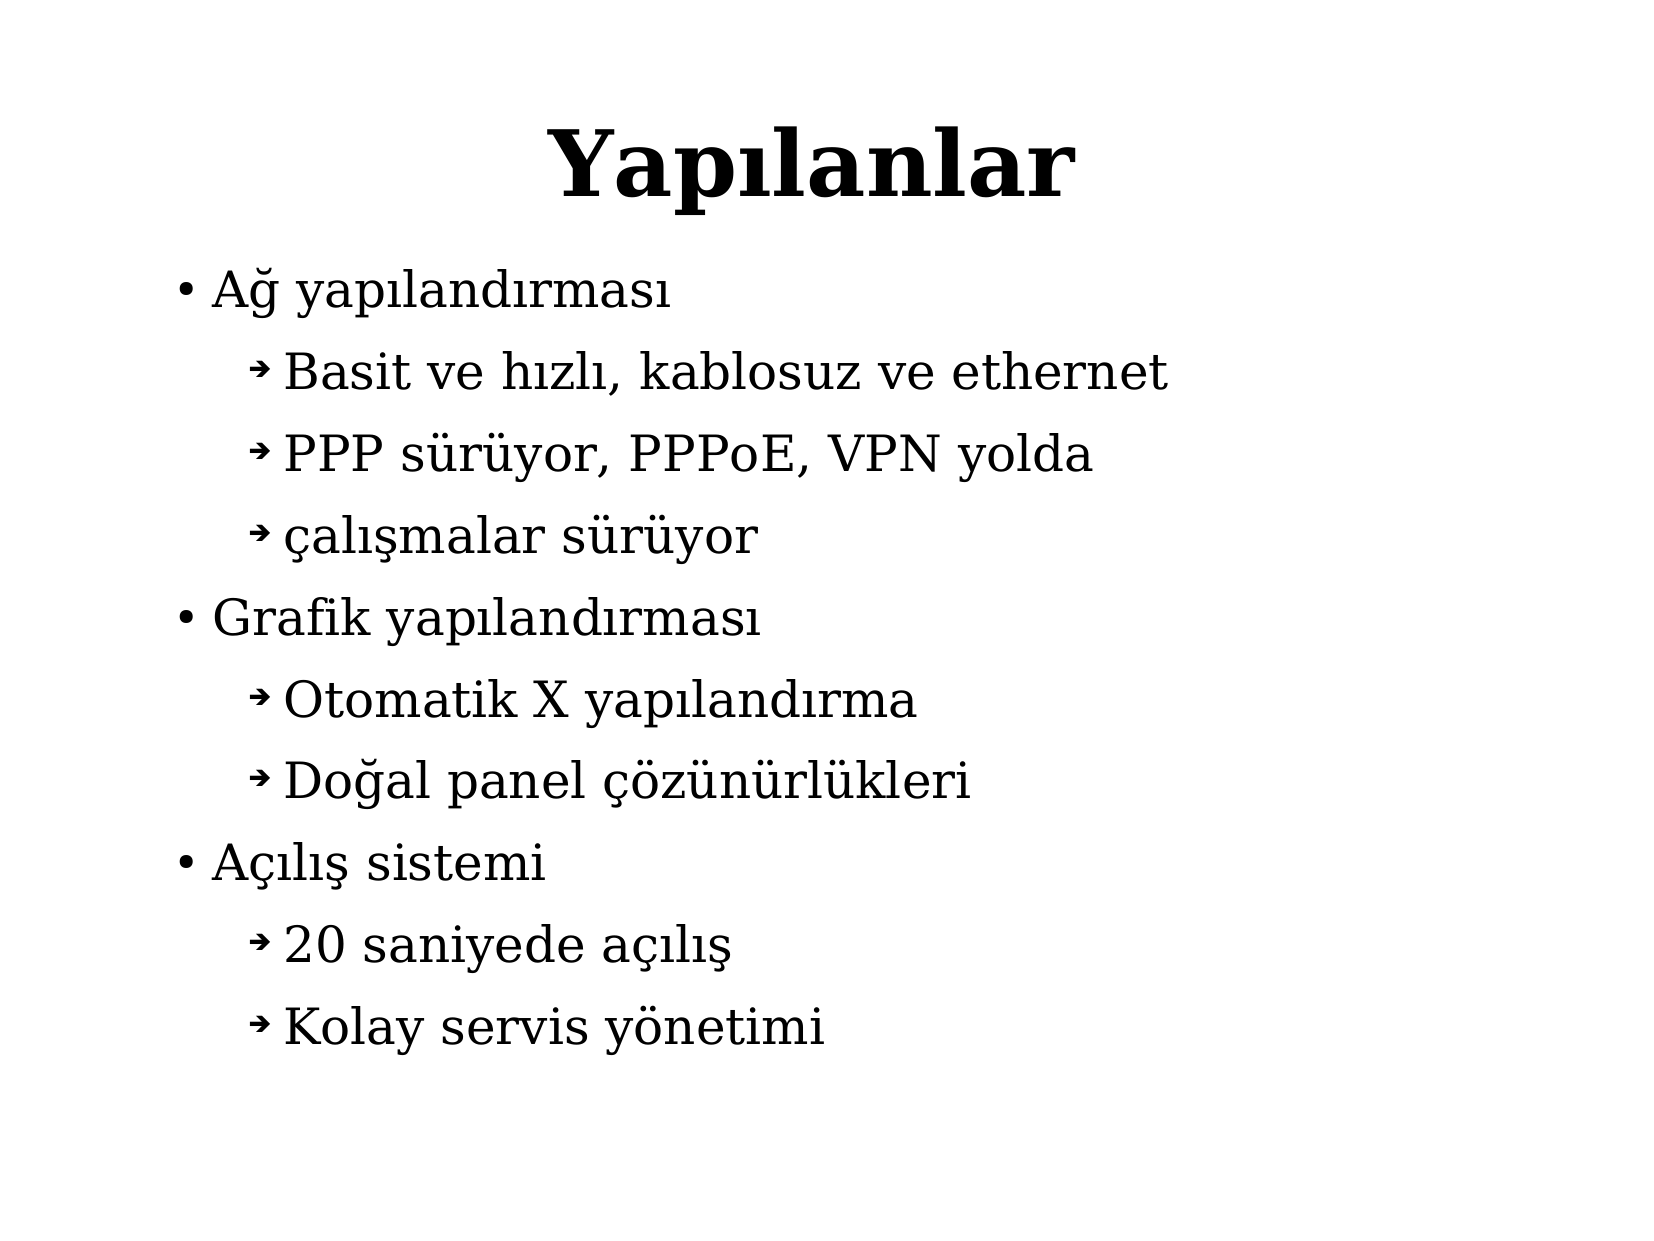

Yapılanlar
Ağ yapılandırması
Basit ve hızlı, kablosuz ve ethernet
PPP sürüyor, PPPoE, VPN yolda
çalışmalar sürüyor
Grafik yapılandırması
Otomatik X yapılandırma
Doğal panel çözünürlükleri
Açılış sistemi
20 saniyede açılış
Kolay servis yönetimi